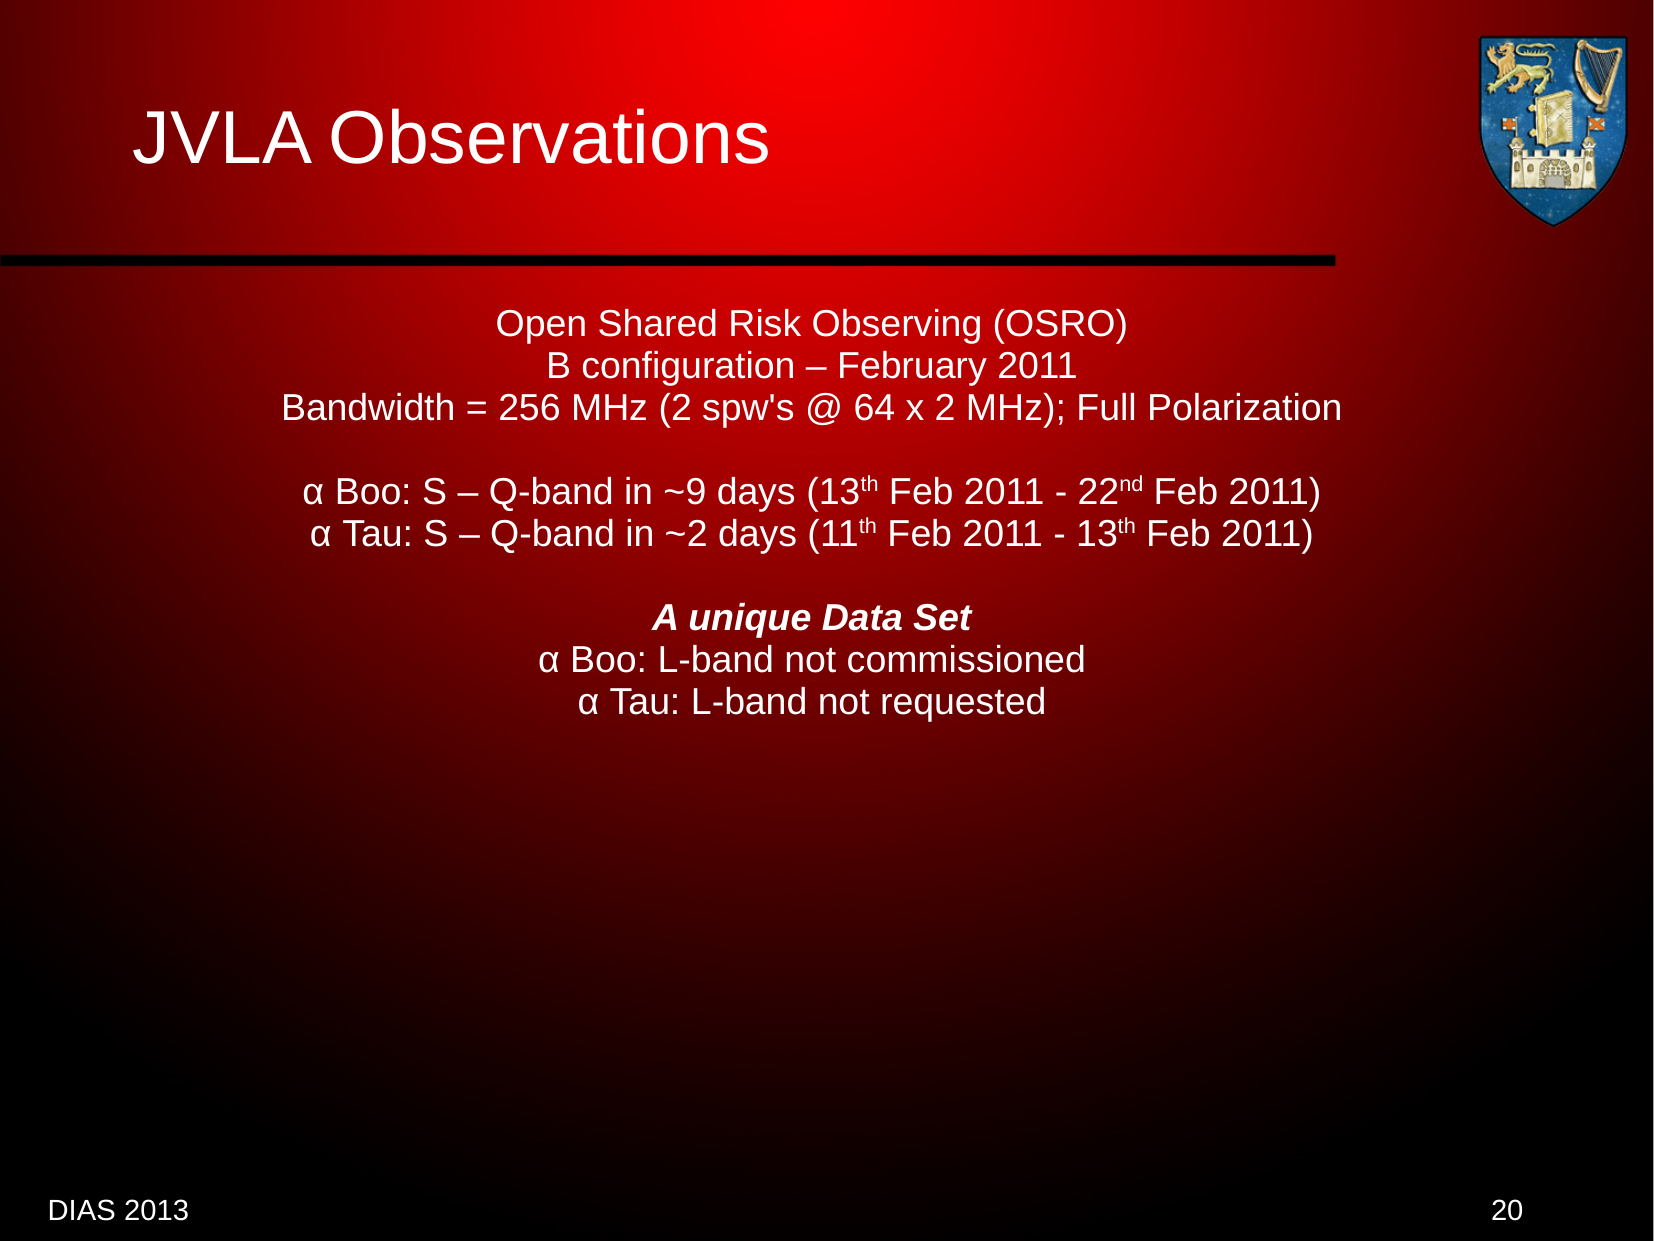

JVLA Observations
Open Shared Risk Observing (OSRO)
B configuration – February 2011
Bandwidth = 256 MHz (2 spw's @ 64 x 2 MHz); Full Polarization
α Boo: S – Q-band in ~9 days (13th Feb 2011 - 22nd Feb 2011)
α Tau: S – Q-band in ~2 days (11th Feb 2011 - 13th Feb 2011)
A unique Data Set
α Boo: L-band not commissioned
α Tau: L-band not requested
October 3-5 2012
Radio
 DIAS 2013					 	 		 										20